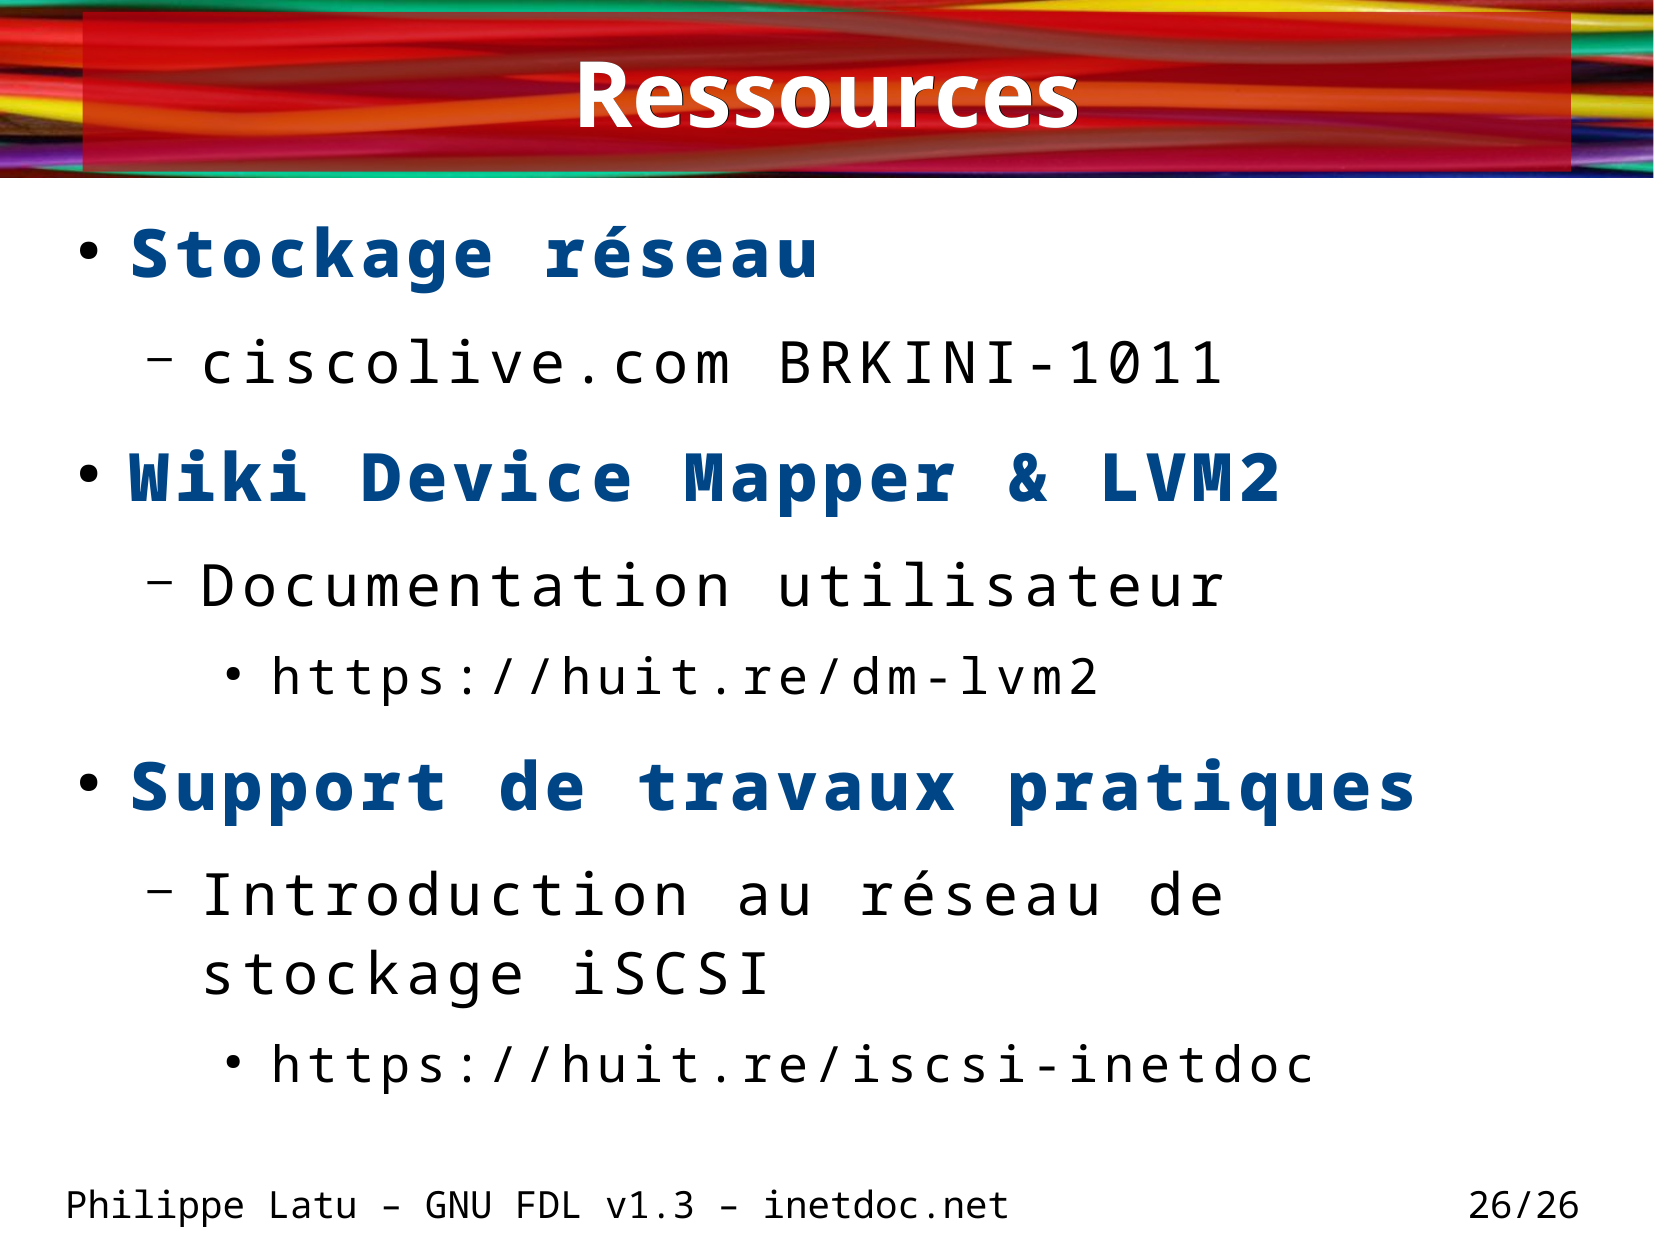

# Ressources
Stockage réseau
ciscolive.com BRKINI-1011
Wiki Device Mapper & LVM2
Documentation utilisateur
https://huit.re/dm-lvm2
Support de travaux pratiques
Introduction au réseau de stockage iSCSI
https://huit.re/iscsi-inetdoc
Philippe Latu – GNU FDL v1.3 – inetdoc.net /26